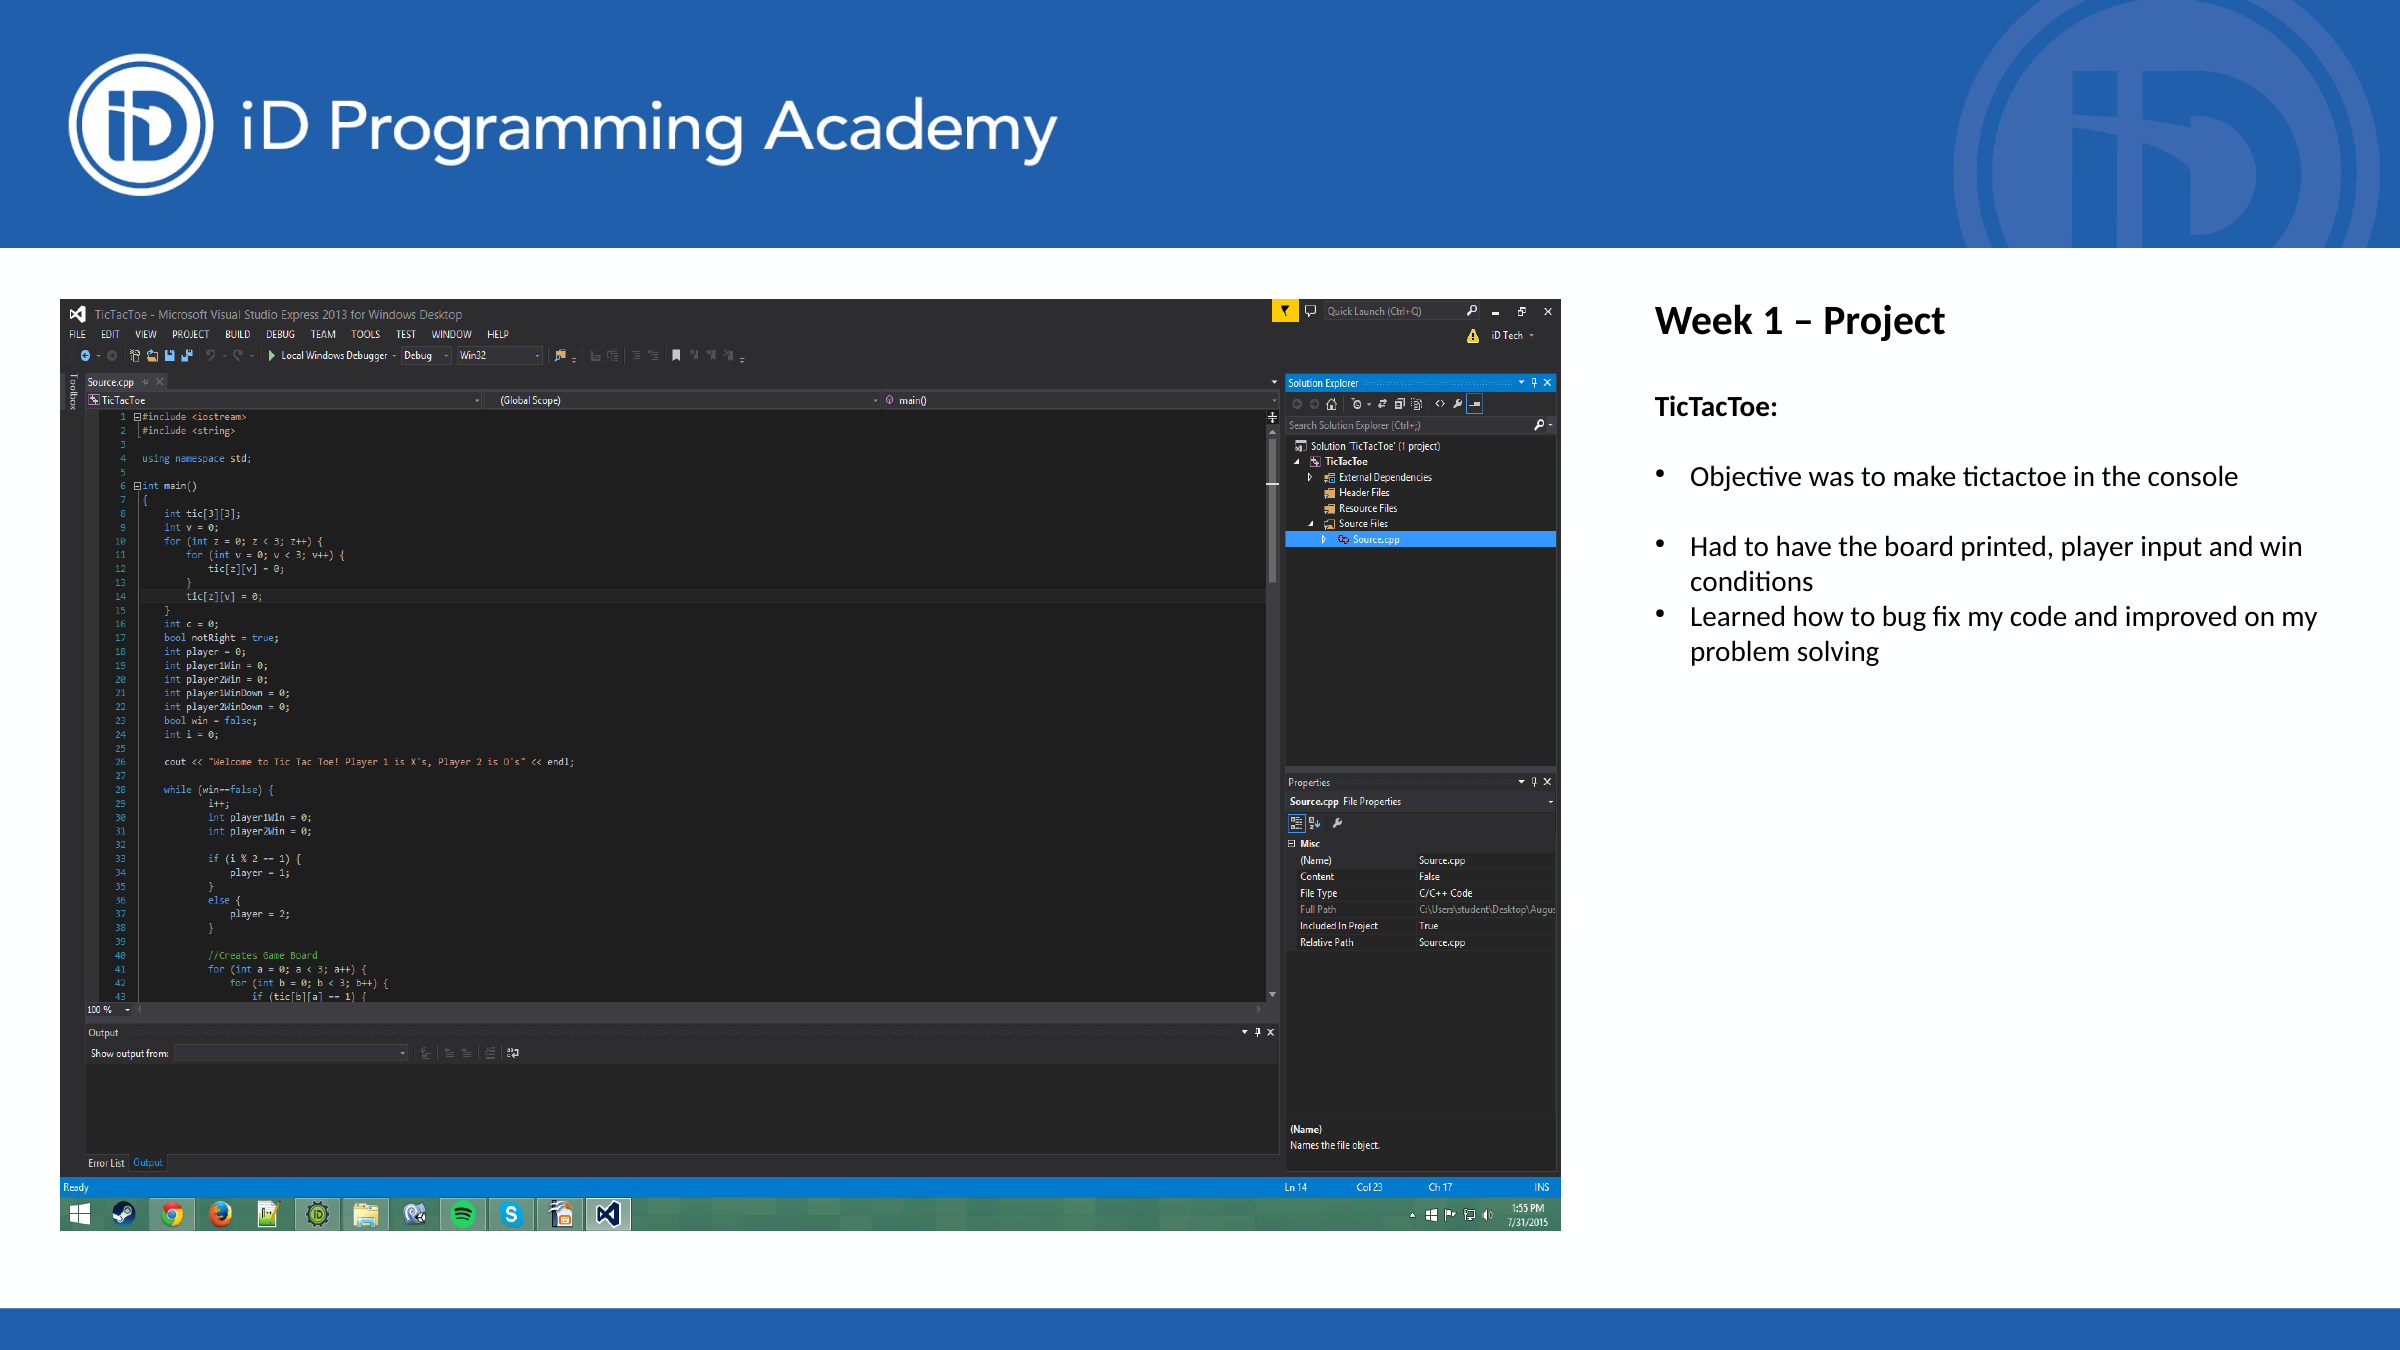

Week 1 – Project
TicTacToe:
Objective was to make tictactoe in the console
Had to have the board printed, player input and win conditions
Learned how to bug fix my code and improved on my problem solving
Replace this image with your own screenshot. Then delete this text.